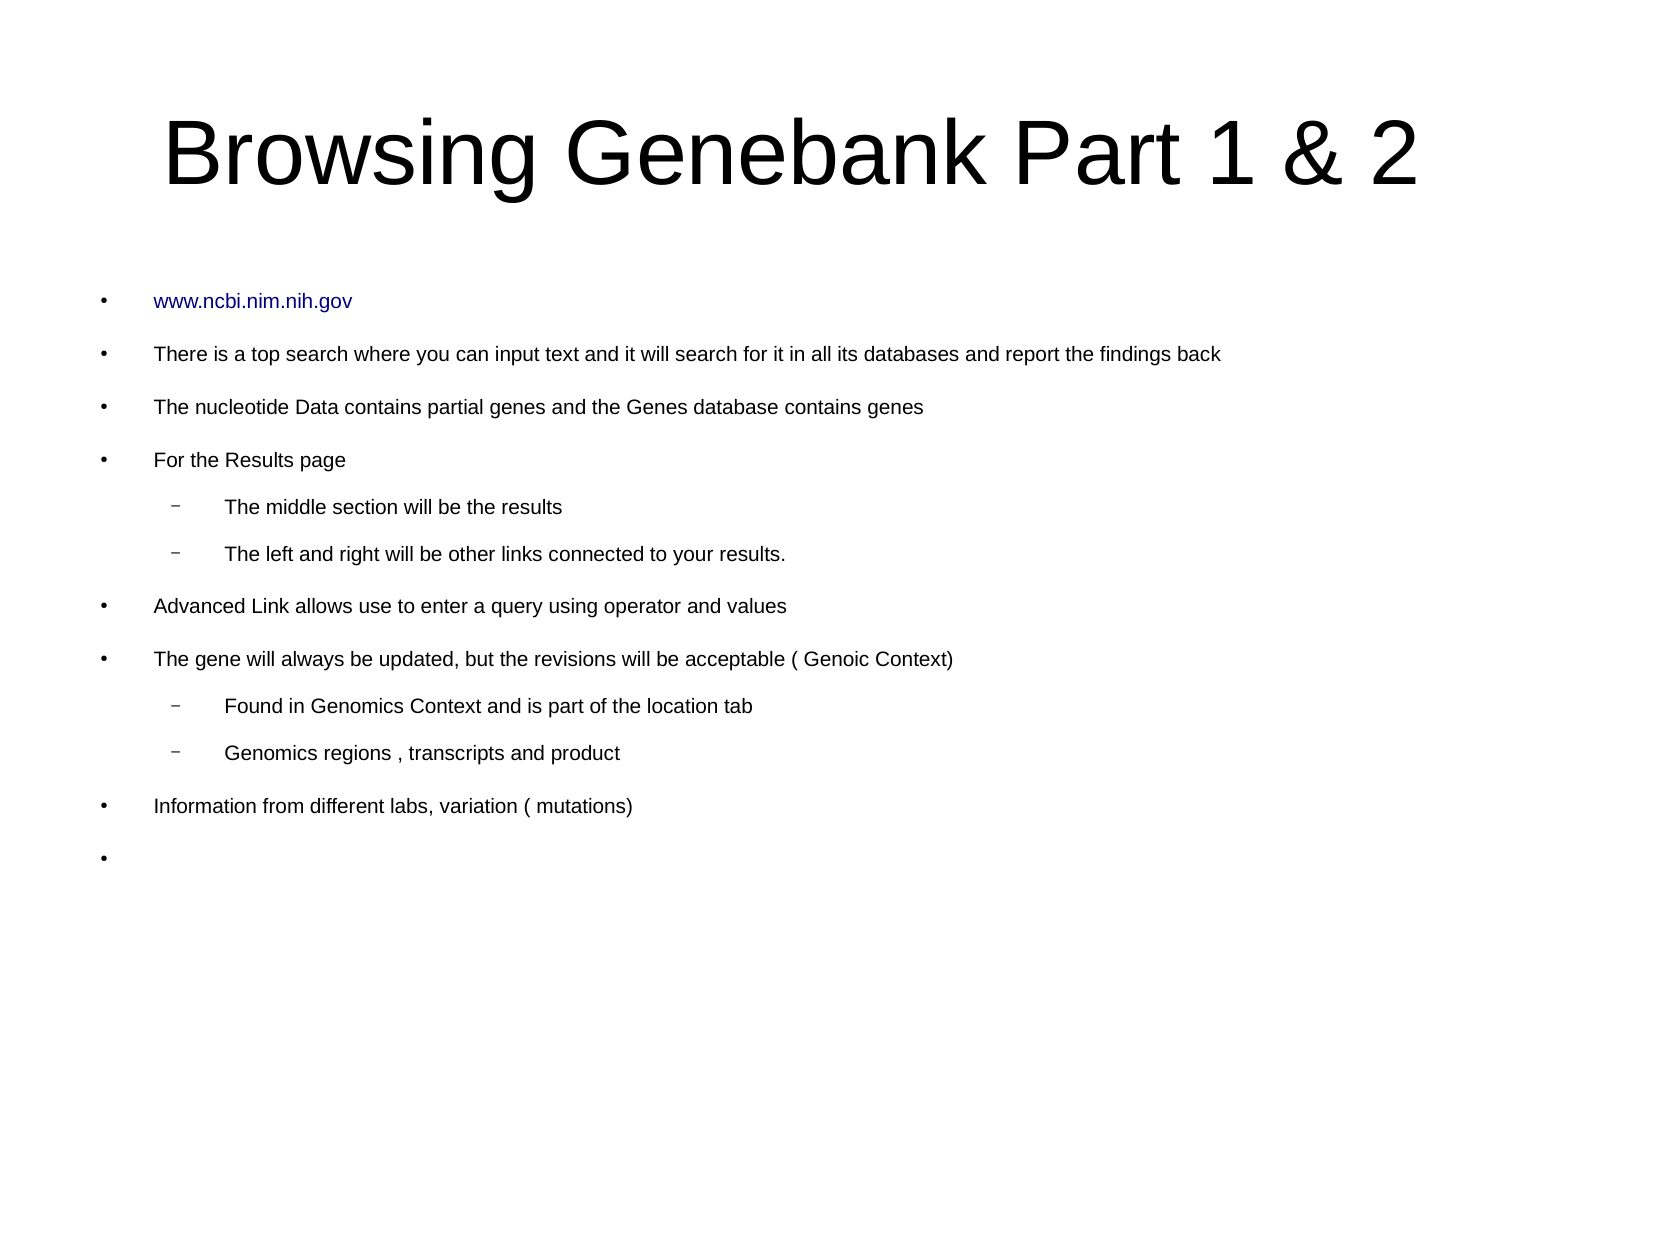

# Browsing Genebank Part 1 & 2
www.ncbi.nim.nih.gov
There is a top search where you can input text and it will search for it in all its databases and report the findings back
The nucleotide Data contains partial genes and the Genes database contains genes
For the Results page
The middle section will be the results
The left and right will be other links connected to your results.
Advanced Link allows use to enter a query using operator and values
The gene will always be updated, but the revisions will be acceptable ( Genoic Context)
Found in Genomics Context and is part of the location tab
Genomics regions , transcripts and product
Information from different labs, variation ( mutations)